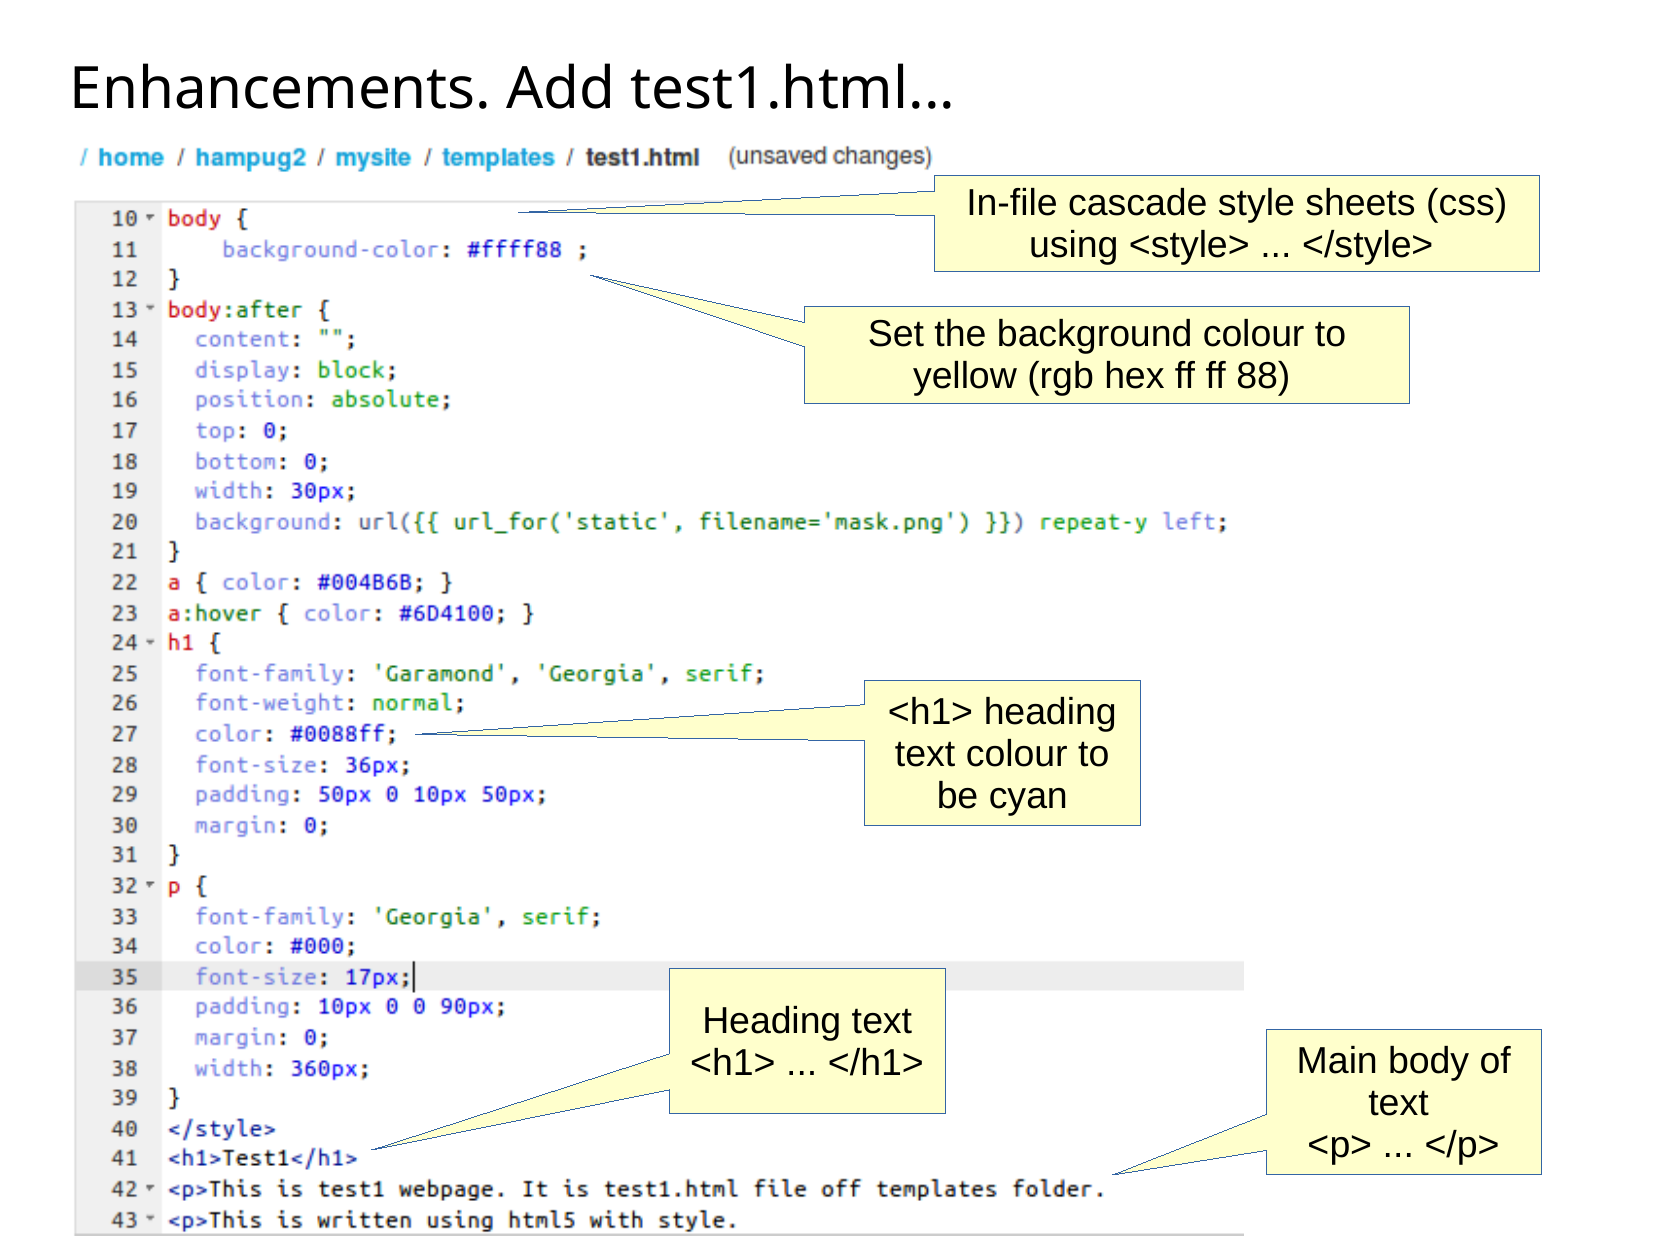

Enhancements. Add test1.html...
In-file cascade style sheets (css) using <style> ... </style>
Set the background colour to yellow (rgb hex ff ff 88)
<h1> heading text colour to be cyan
Heading text <h1> ... </h1>
Main body of text
<p> ... </p>